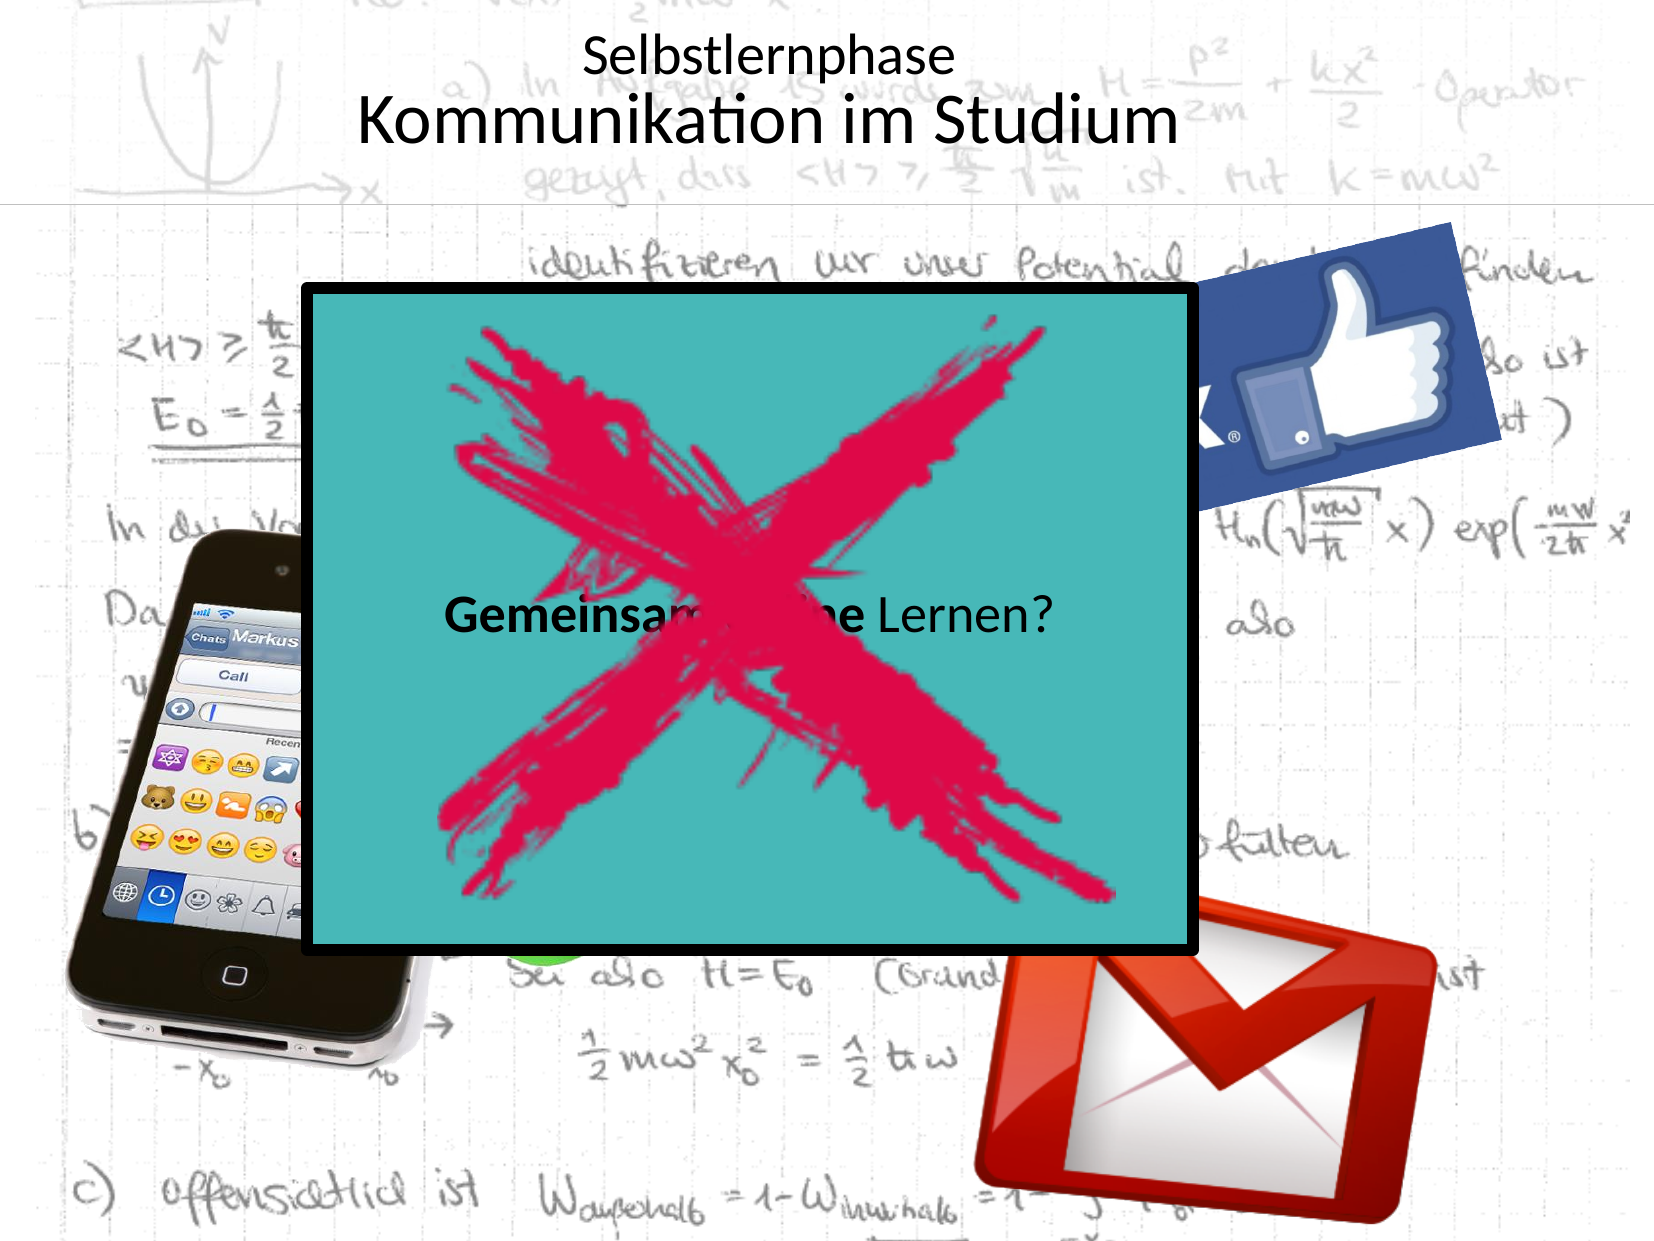

Selbstlernphase
Kommunikation im Studium
Gemeinsam online Lernen?